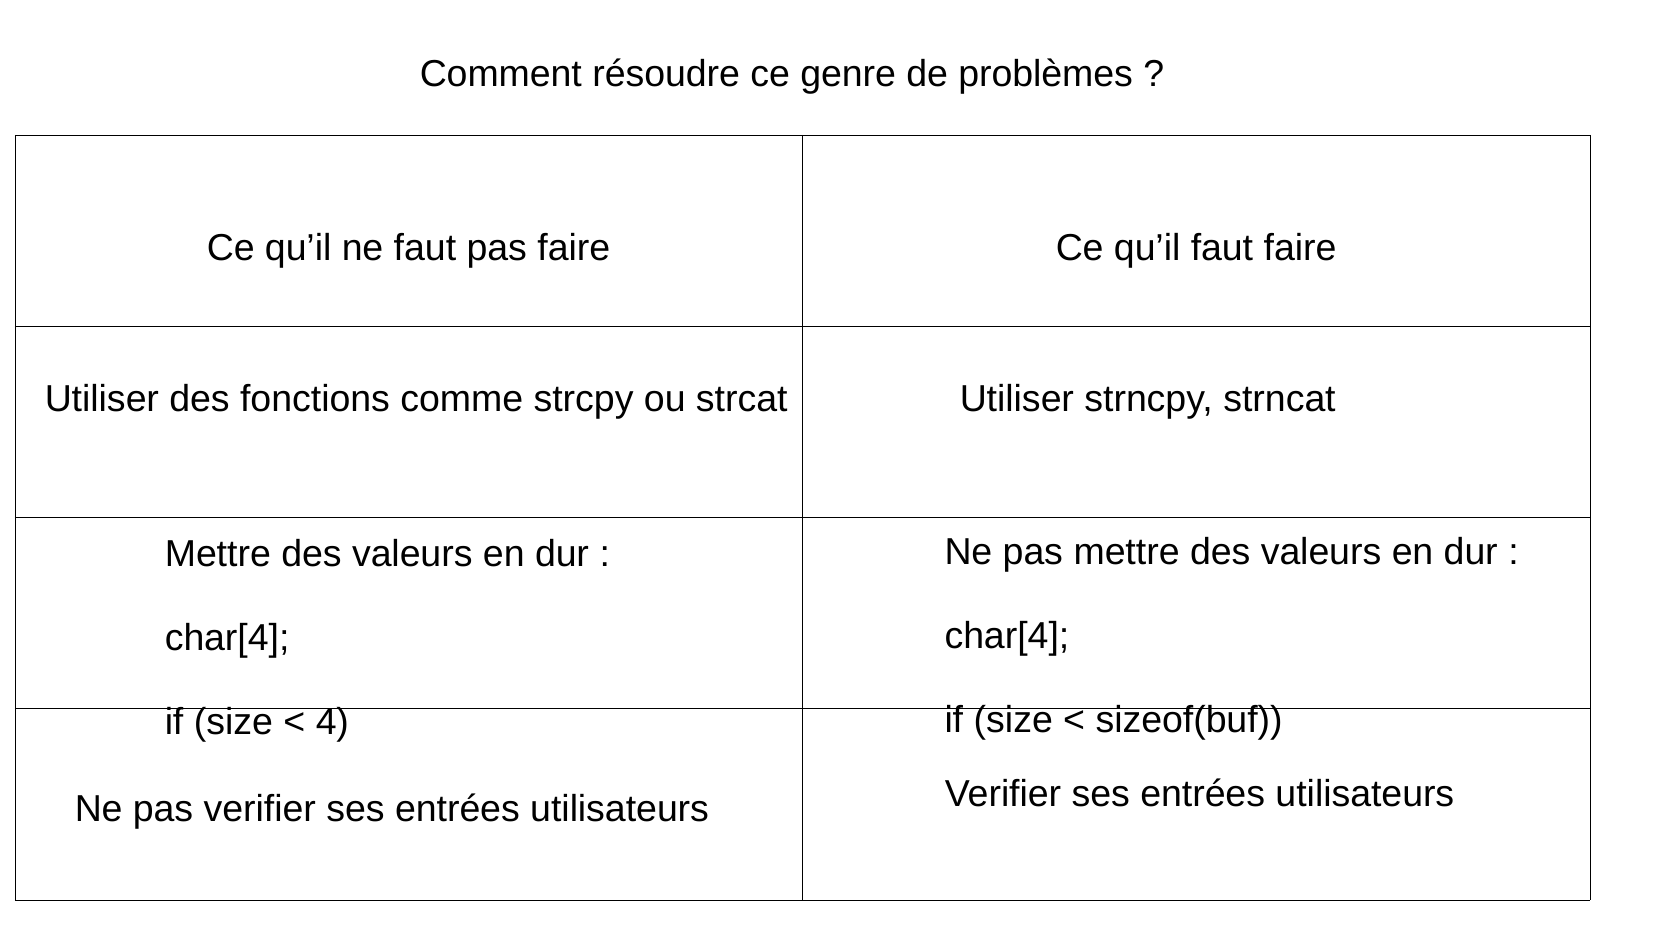

Comment résoudre ce genre de problèmes ?
| Ce qu’il ne faut pas faire | Ce qu’il faut faire |
| --- | --- |
| | |
| | |
| | |
Utiliser des fonctions comme strcpy ou strcat
Utiliser strncpy, strncat
Ne pas mettre des valeurs en dur :
char[4];
if (size < sizeof(buf))
Mettre des valeurs en dur :
char[4];
if (size < 4)
Verifier ses entrées utilisateurs
Ne pas verifier ses entrées utilisateurs